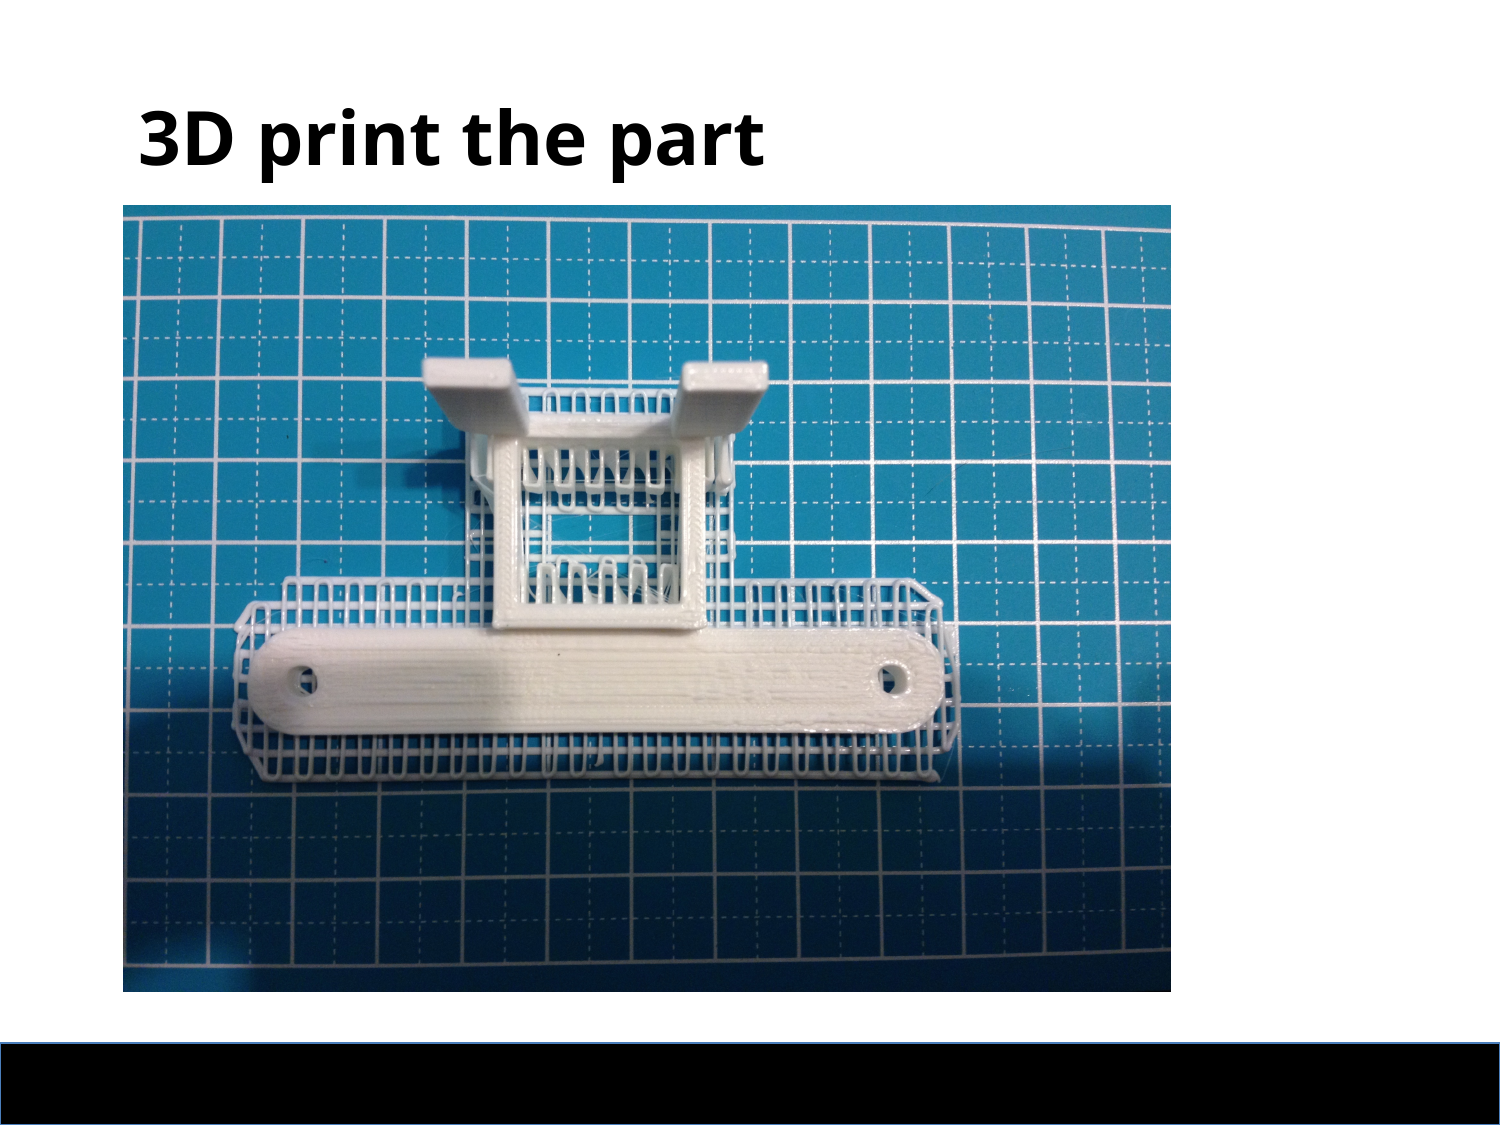

# 3D print the part
Bits & Bots